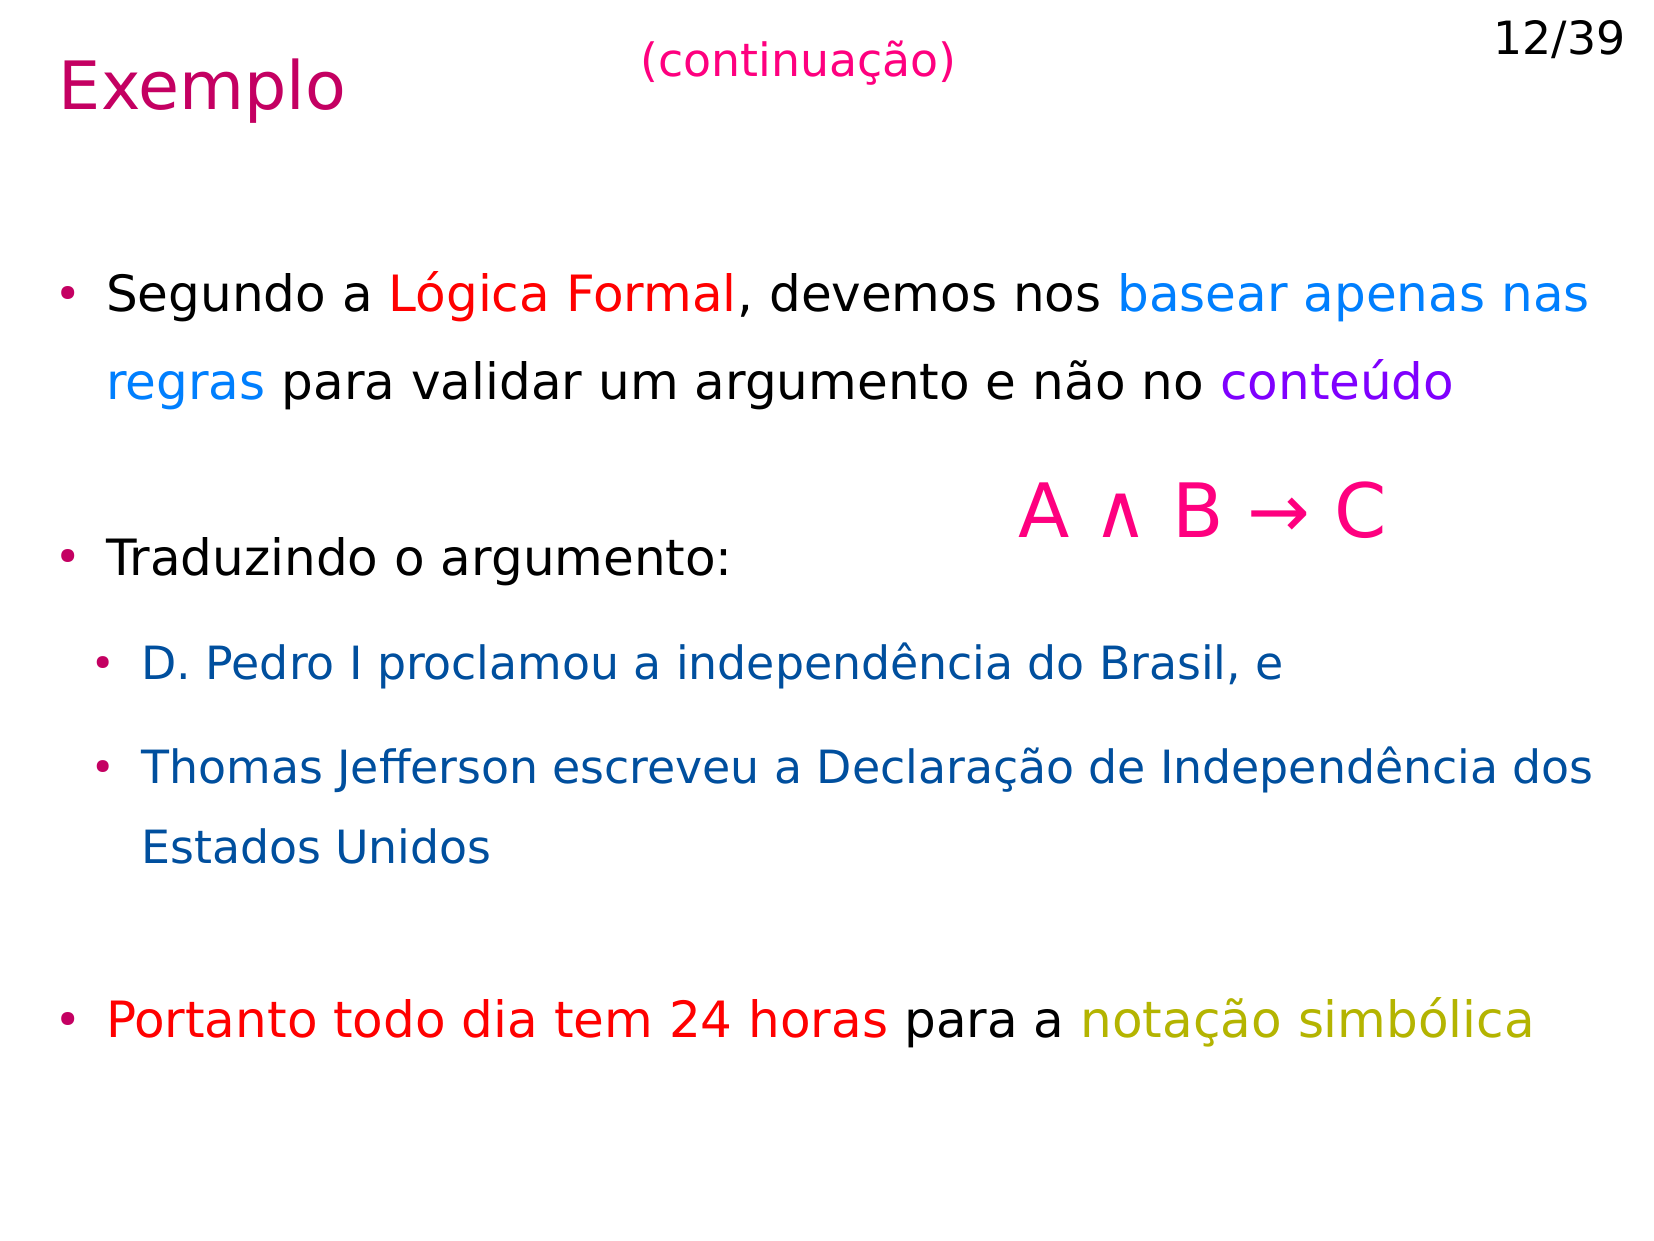

12
(continuação)
# Exemplo
Segundo a Lógica Formal, devemos nos basear apenas nas regras para validar um argumento e não no conteúdo
Traduzindo o argumento:
D. Pedro I proclamou a independência do Brasil, e
Thomas Jefferson escreveu a Declaração de Independência dos Estados Unidos
Portanto todo dia tem 24 horas para a notação simbólica
A ∧ B → C